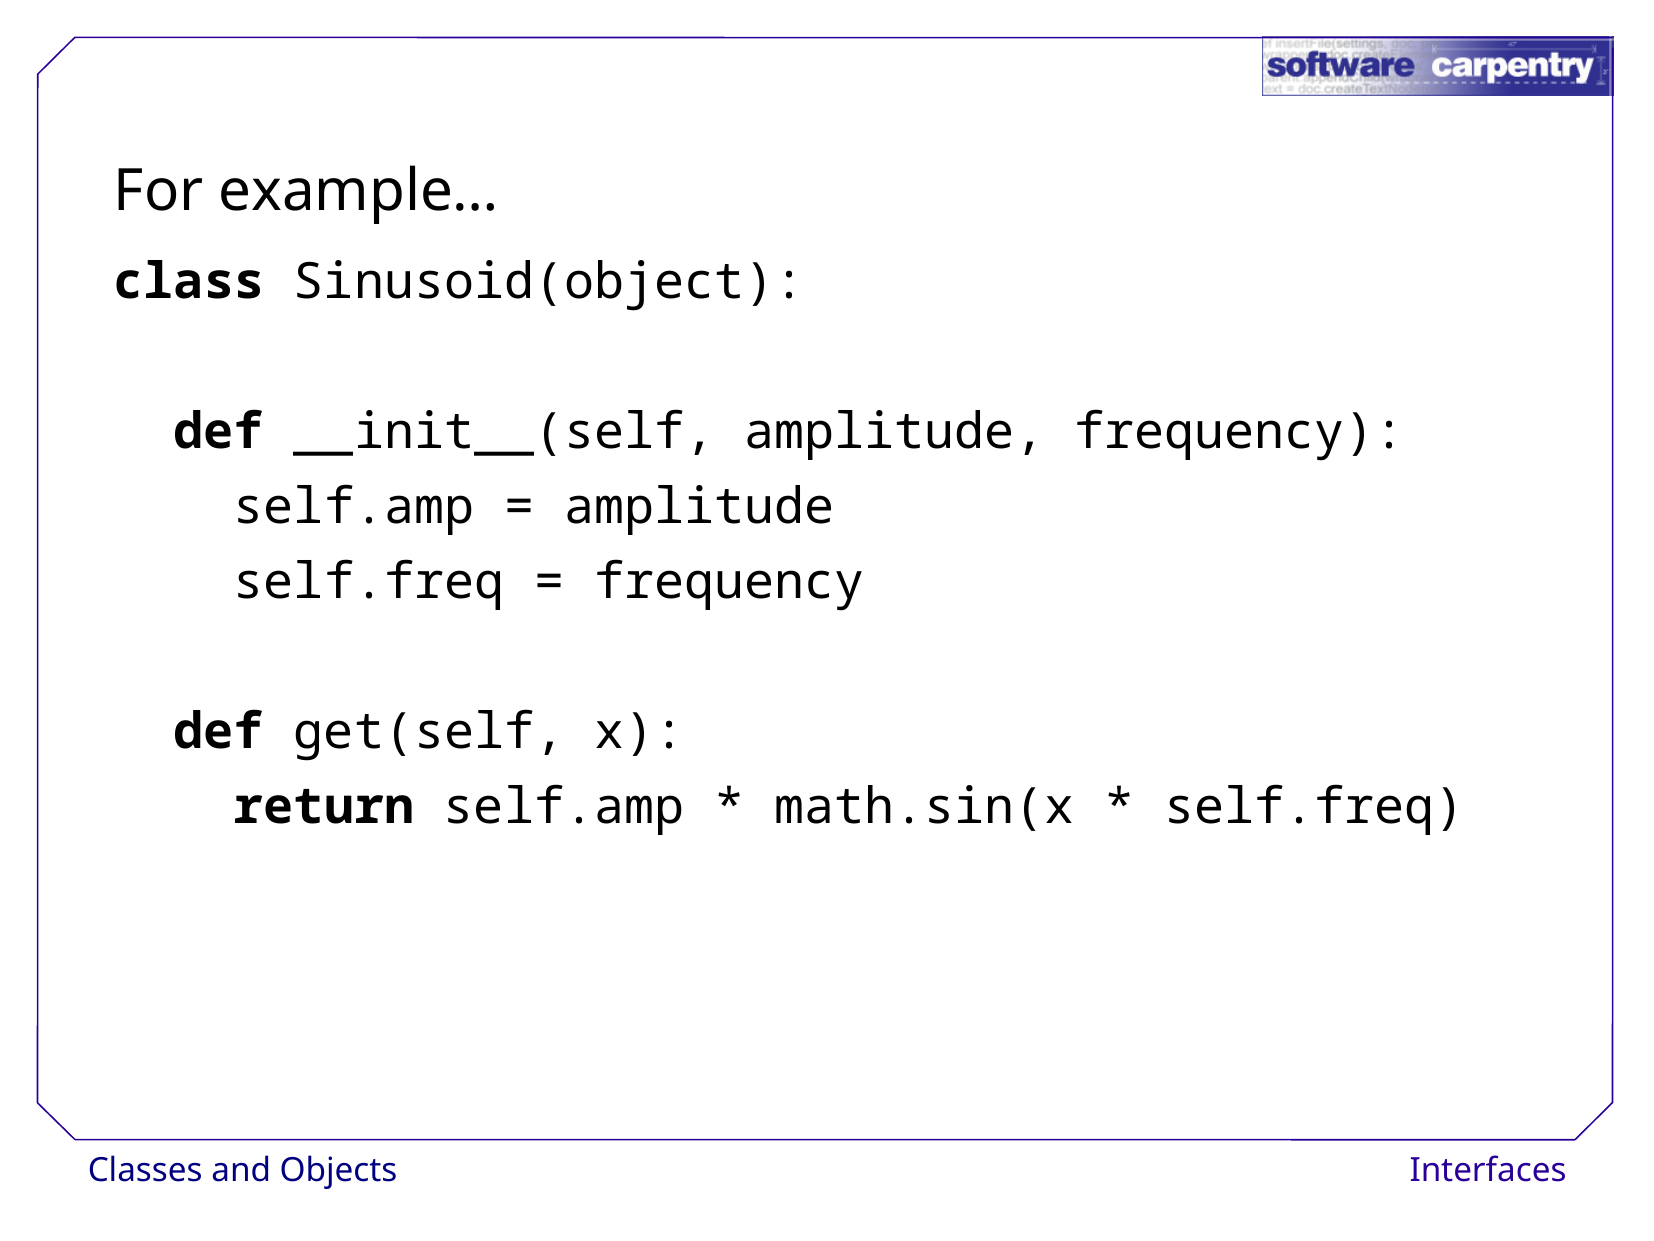

For example…
class Sinusoid(object):
 def __init__(self, amplitude, frequency):
 self.amp = amplitude
 self.freq = frequency
 def get(self, x):
 return self.amp * math.sin(x * self.freq)